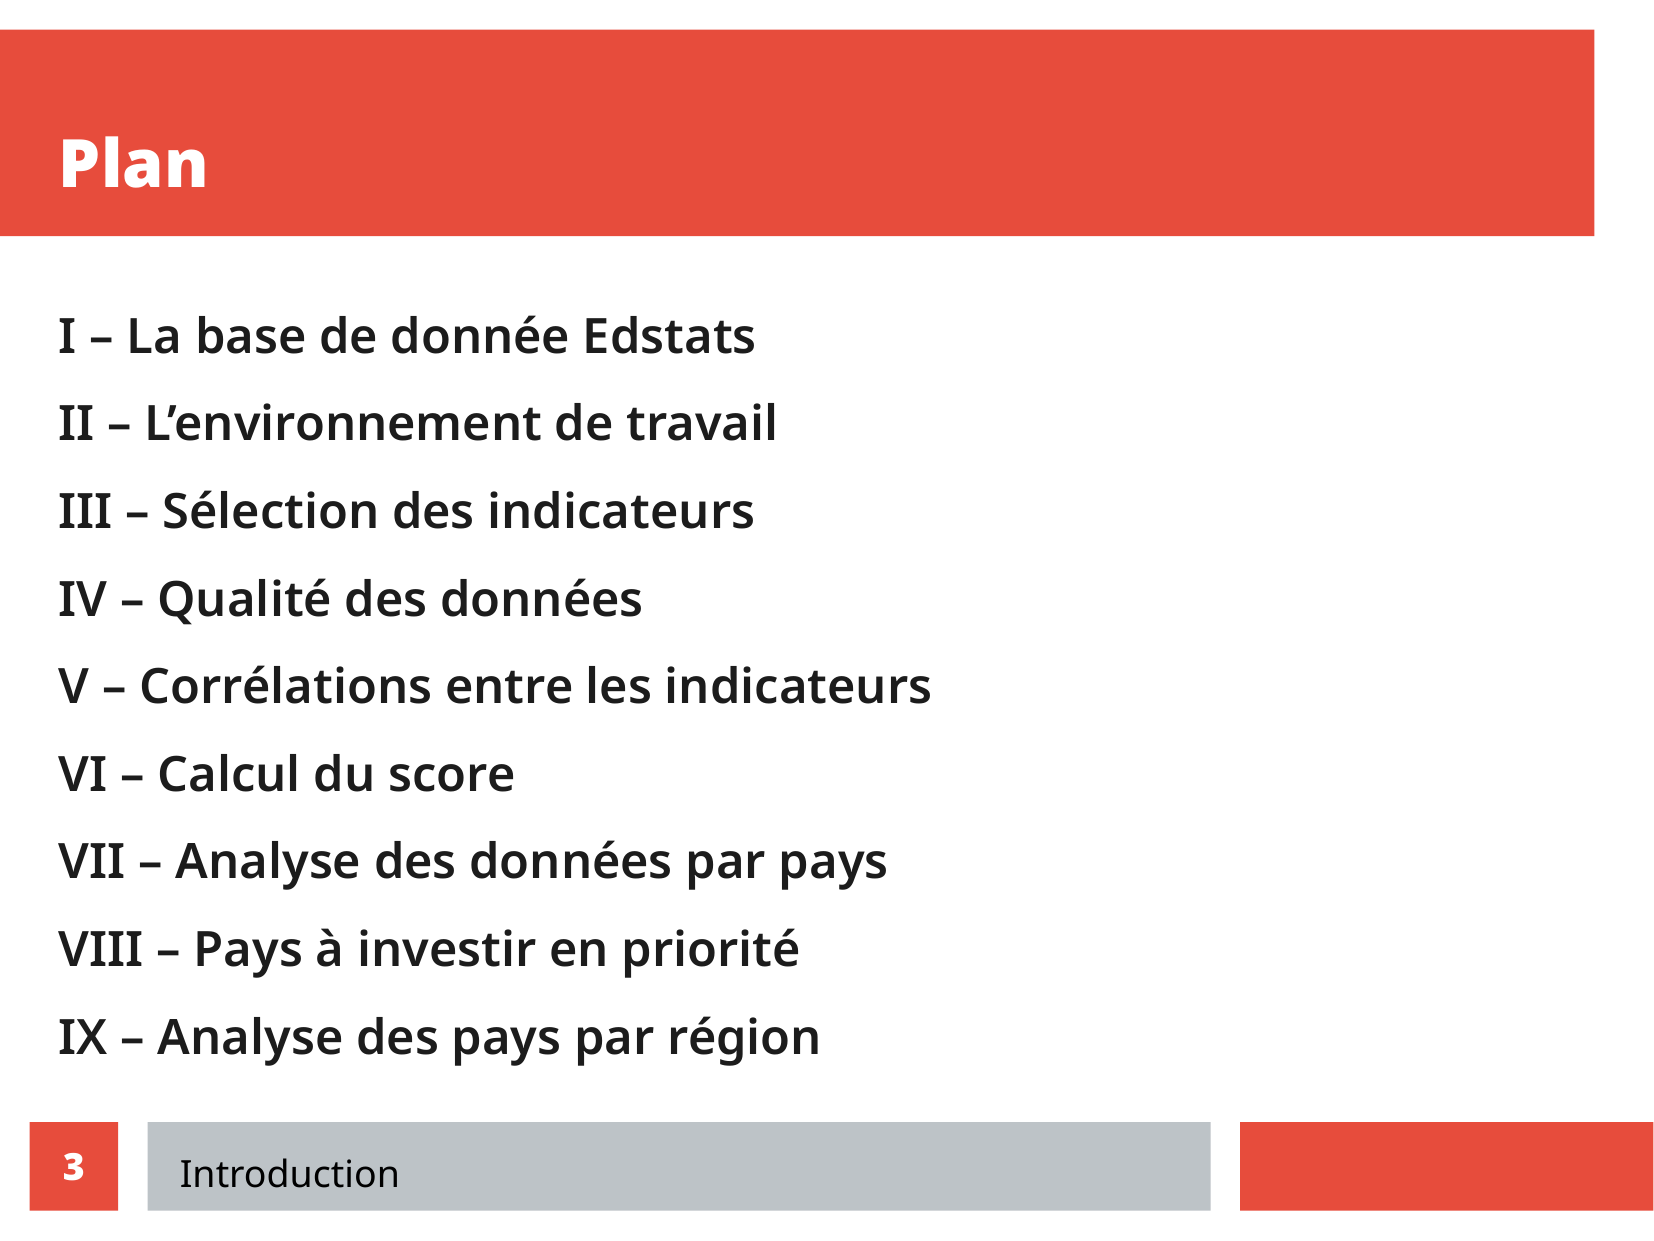

# Plan
I – La base de donnée Edstats
II – L’environnement de travail
III – Sélection des indicateurs
IV – Qualité des données
V – Corrélations entre les indicateurs
VI – Calcul du score
VII – Analyse des données par pays
VIII – Pays à investir en priorité
IX – Analyse des pays par région
3
Introduction